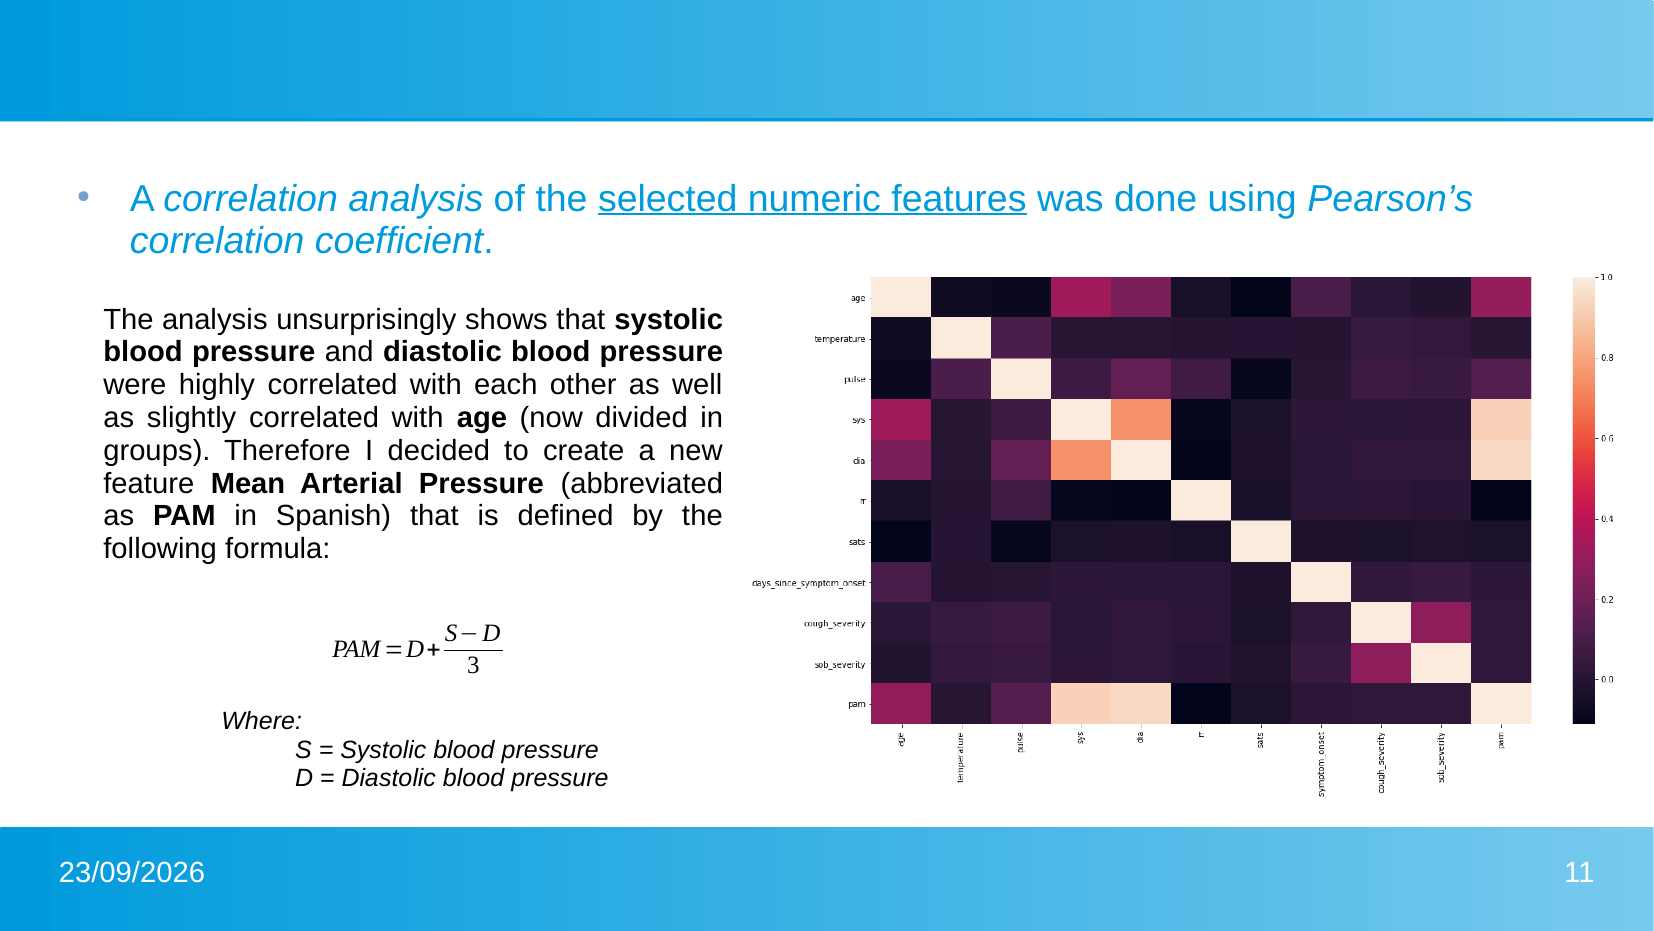

# A correlation analysis of the selected numeric features was done using Pearson’s correlation coefficient.
The analysis unsurprisingly shows that systolic blood pressure and diastolic blood pressure were highly correlated with each other as well as slightly correlated with age (now divided in groups). Therefore I decided to create a new feature Mean Arterial Pressure (abbreviated as PAM in Spanish) that is defined by the following formula:
Where:
	S = Systolic blood pressure
	D = Diastolic blood pressure
11